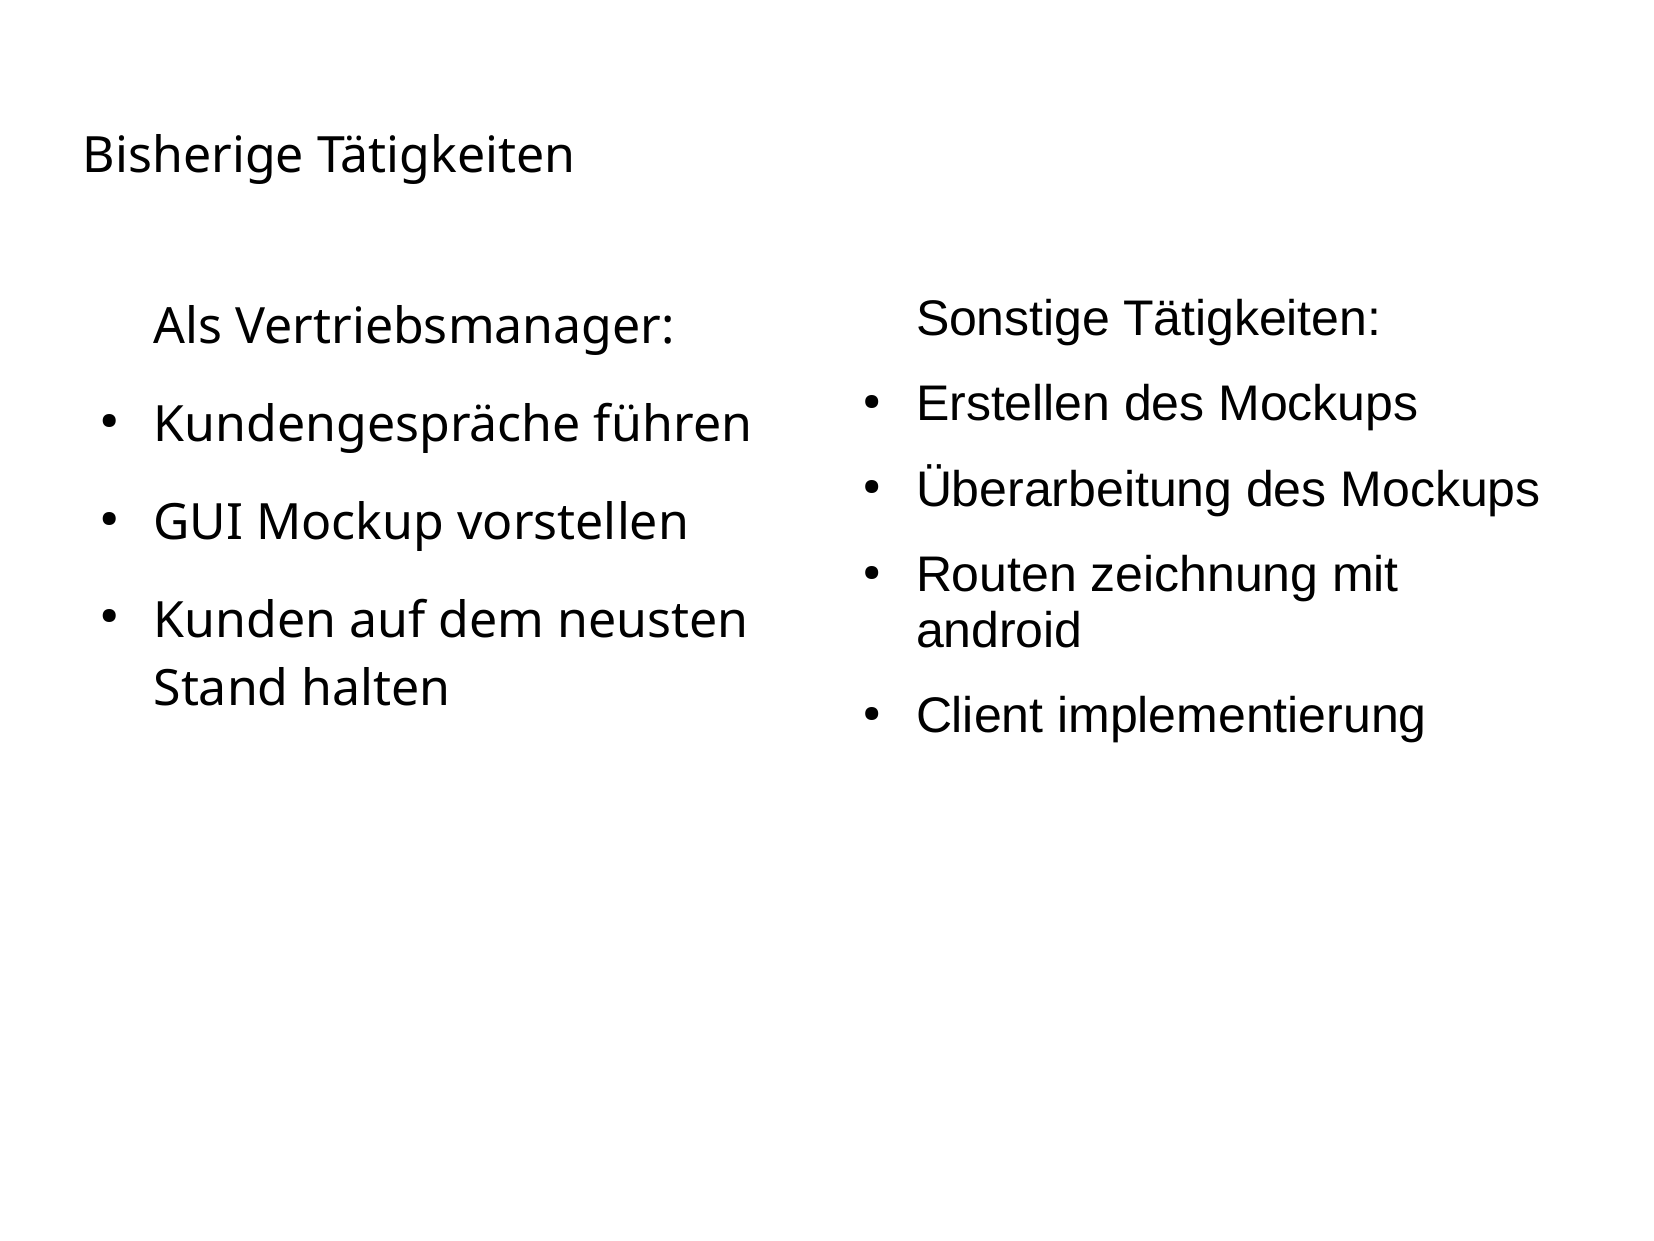

# Bisherige Tätigkeiten
Als Vertriebsmanager:
Kundengespräche führen
GUI Mockup vorstellen
Kunden auf dem neusten Stand halten
Sonstige Tätigkeiten:
Erstellen des Mockups
Überarbeitung des Mockups
Routen zeichnung mit android
Client implementierung